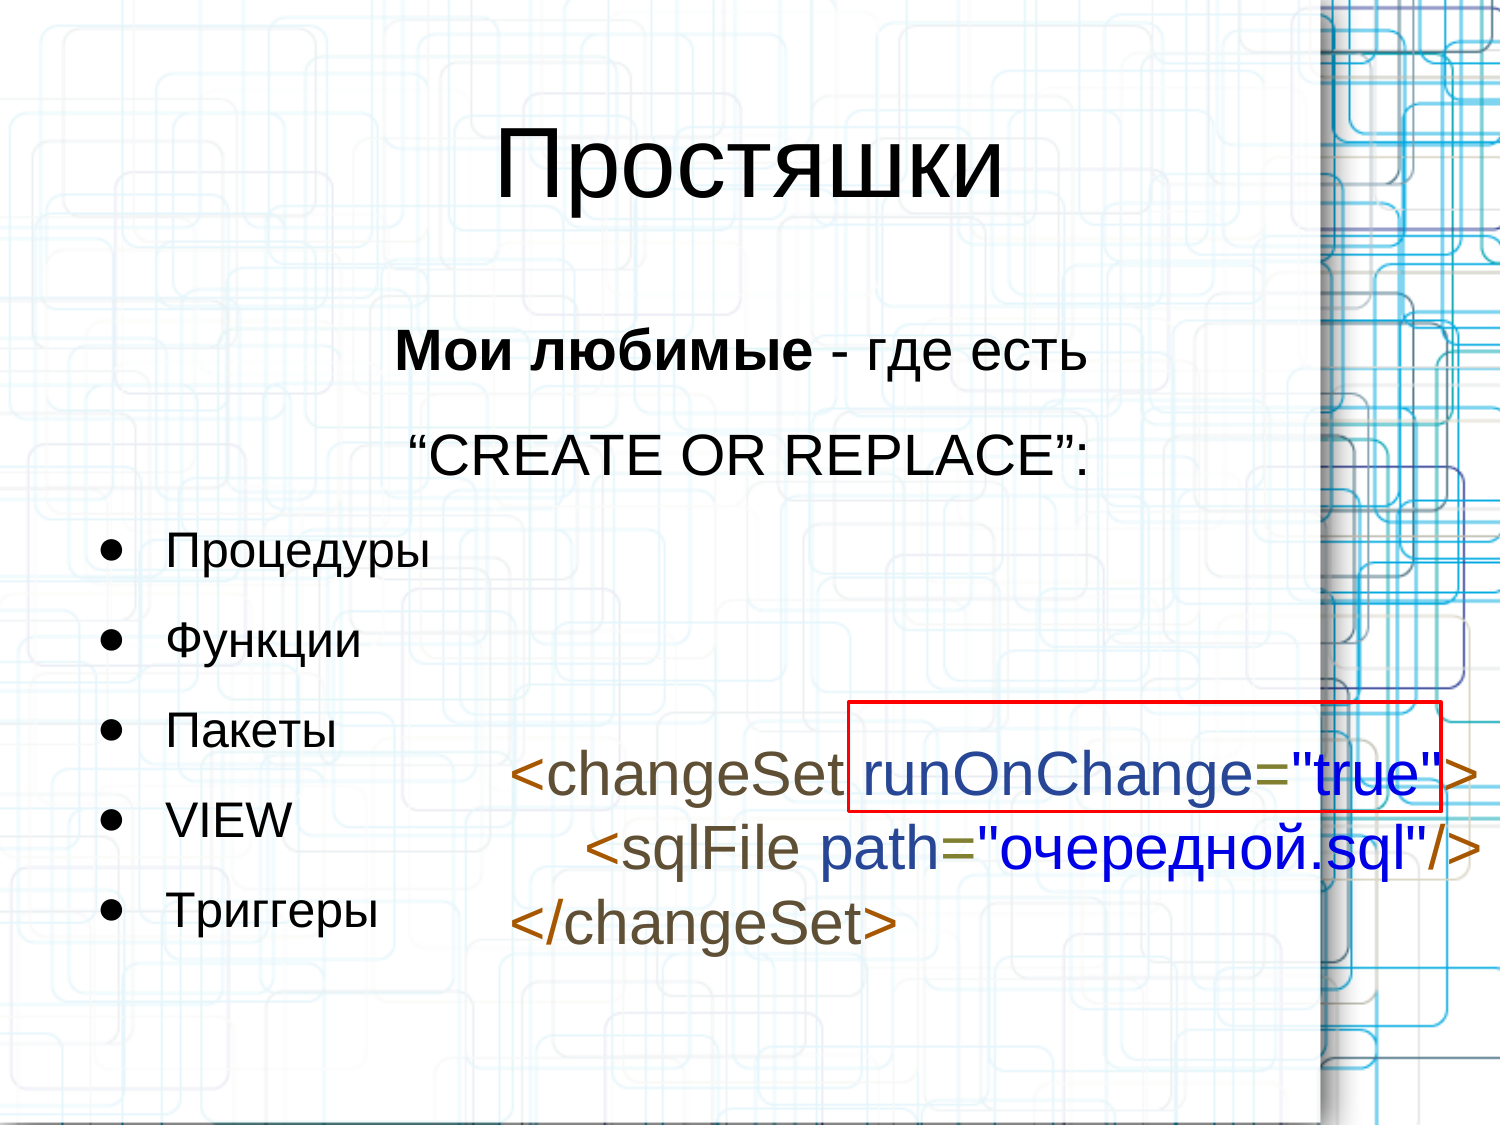

# Простяшки
Мои любимые - где есть
“CREATE OR REPLACE”:
Процедуры
Функции
Пакеты
VIEW
Триггеры
<changeSet runOnChange="true">
<sqlFile path="очередной.sql"/>
</changeSet>